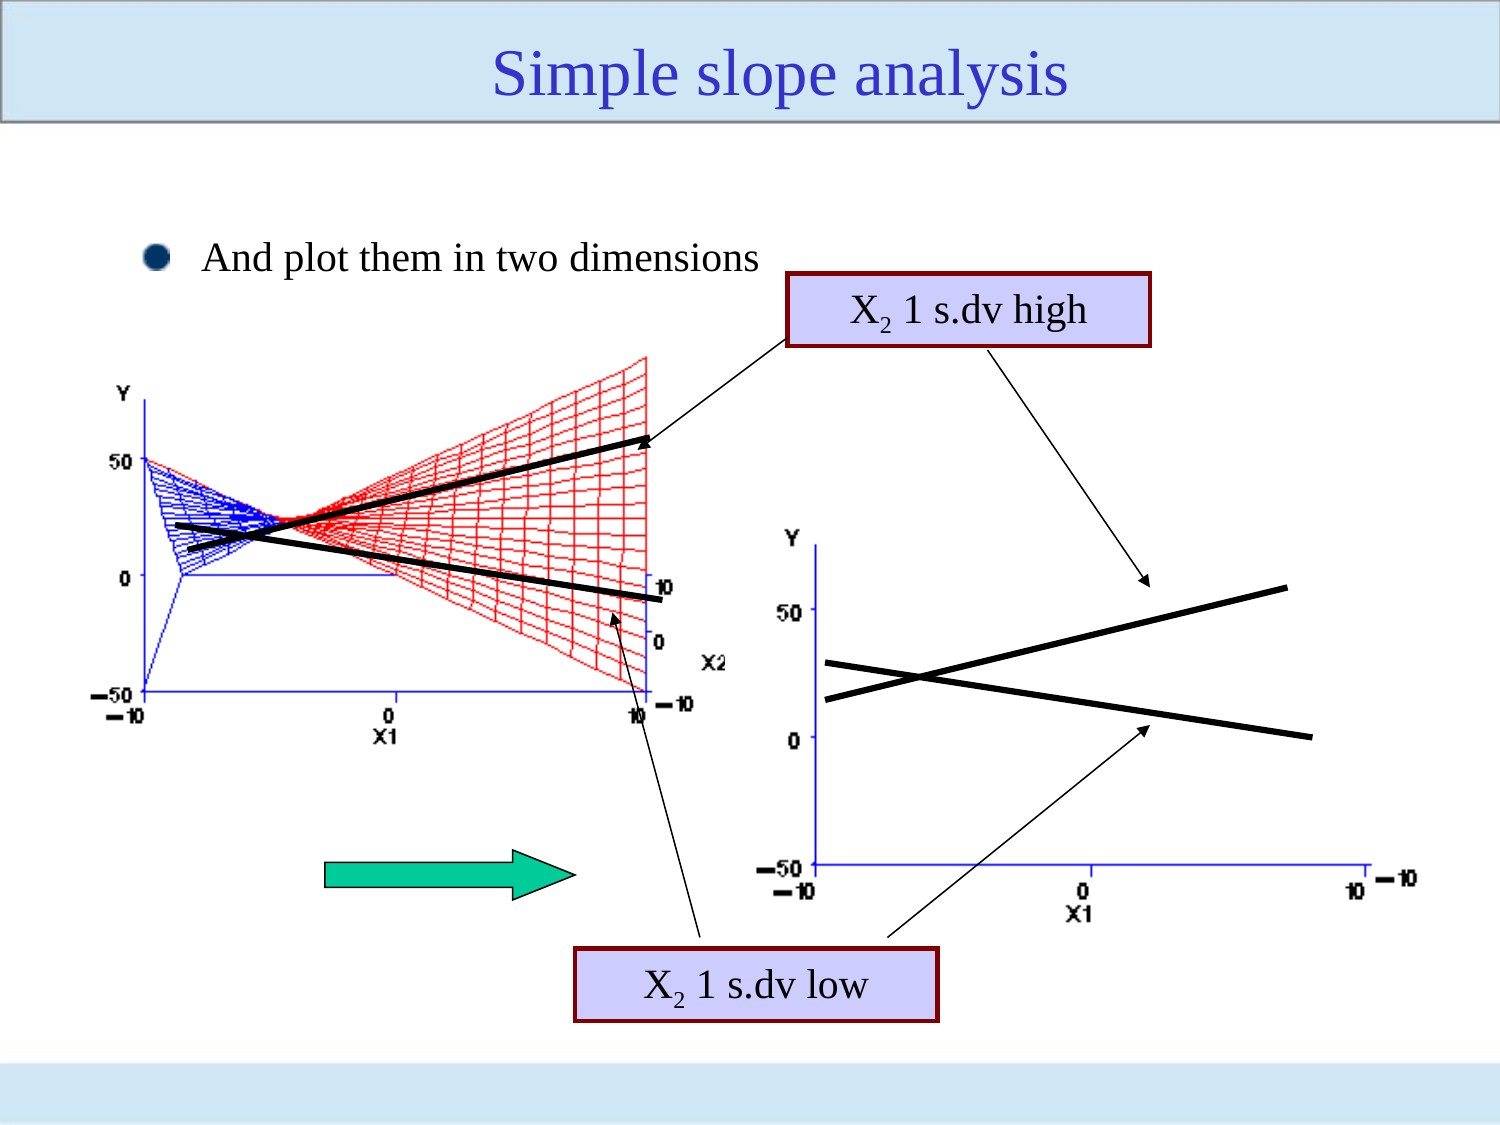

# Simple slope analysis
And plot them in two dimensions
X2 1 s.dv high
X2 1 s.dv low